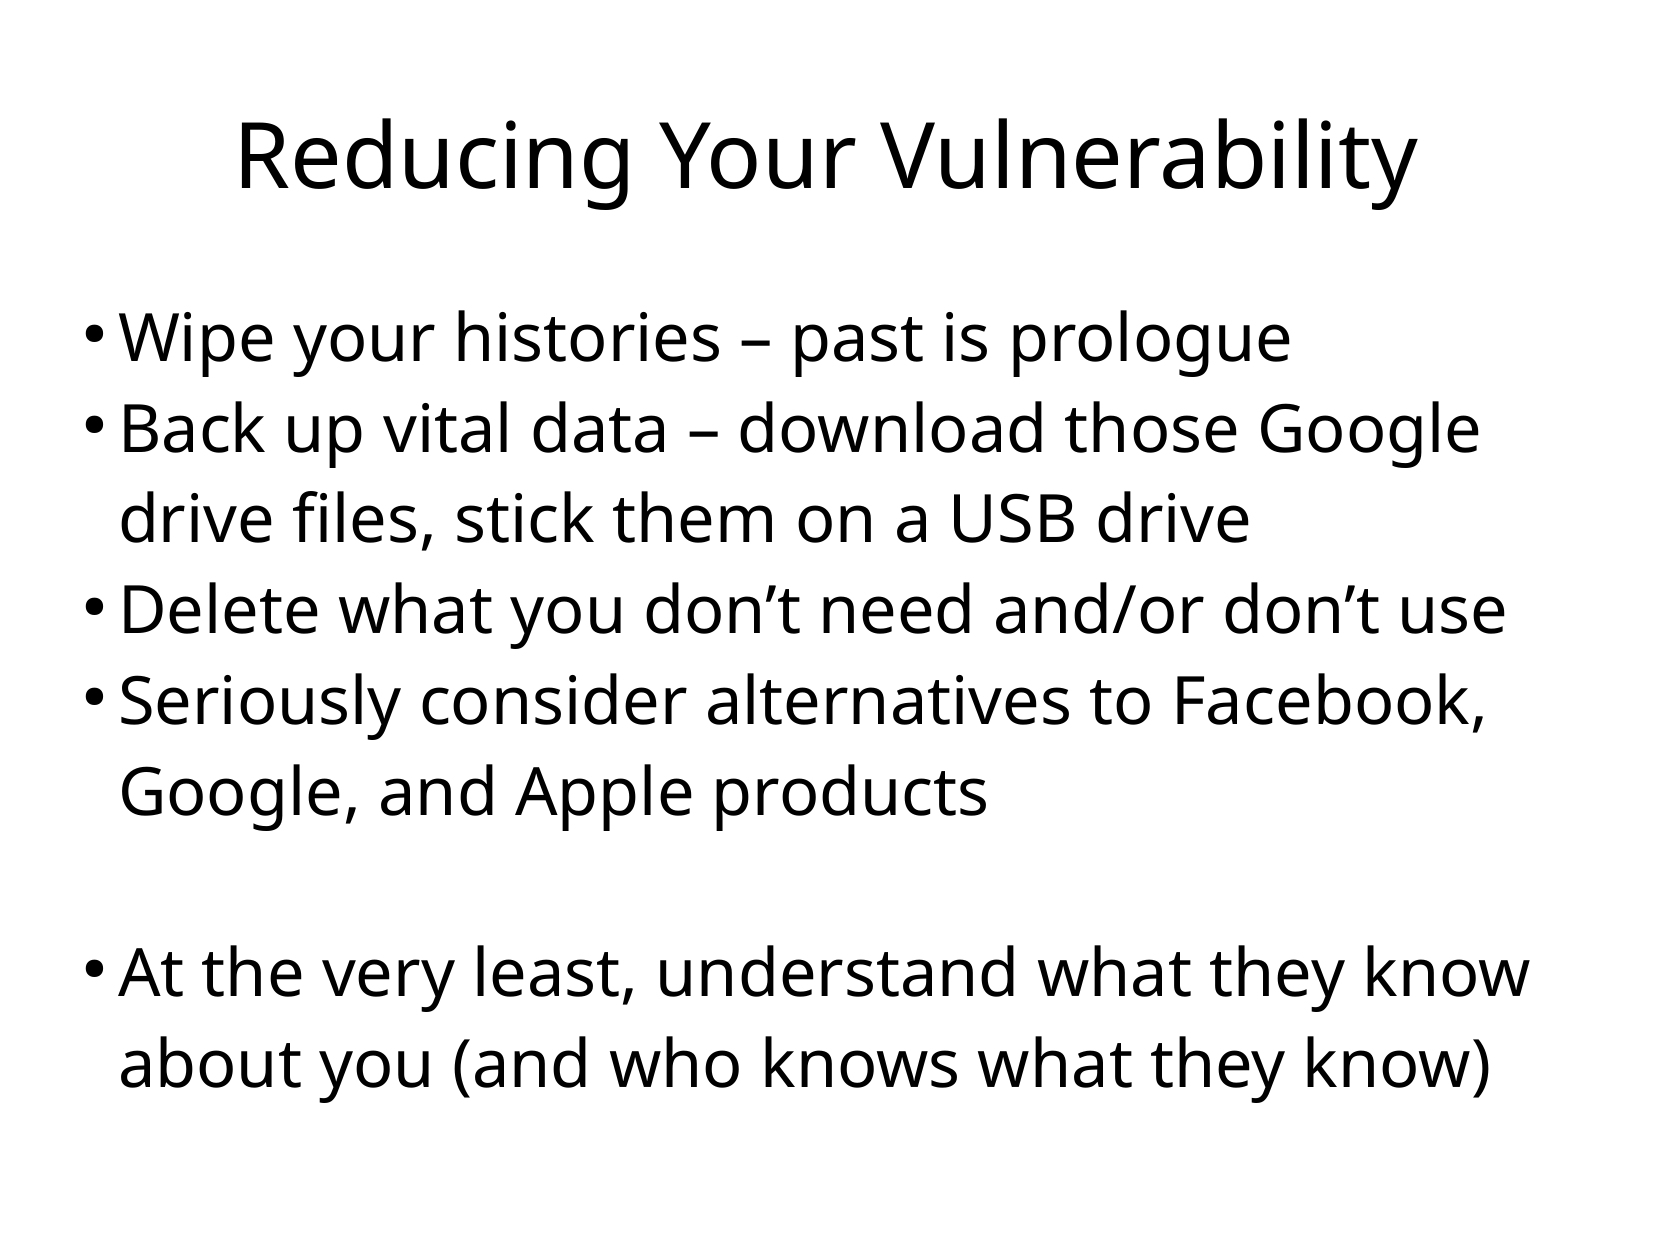

# Reducing Your Vulnerability
Wipe your histories – past is prologue
Back up vital data – download those Google drive files, stick them on a USB drive
Delete what you don’t need and/or don’t use
Seriously consider alternatives to Facebook, Google, and Apple products
At the very least, understand what they know about you (and who knows what they know)